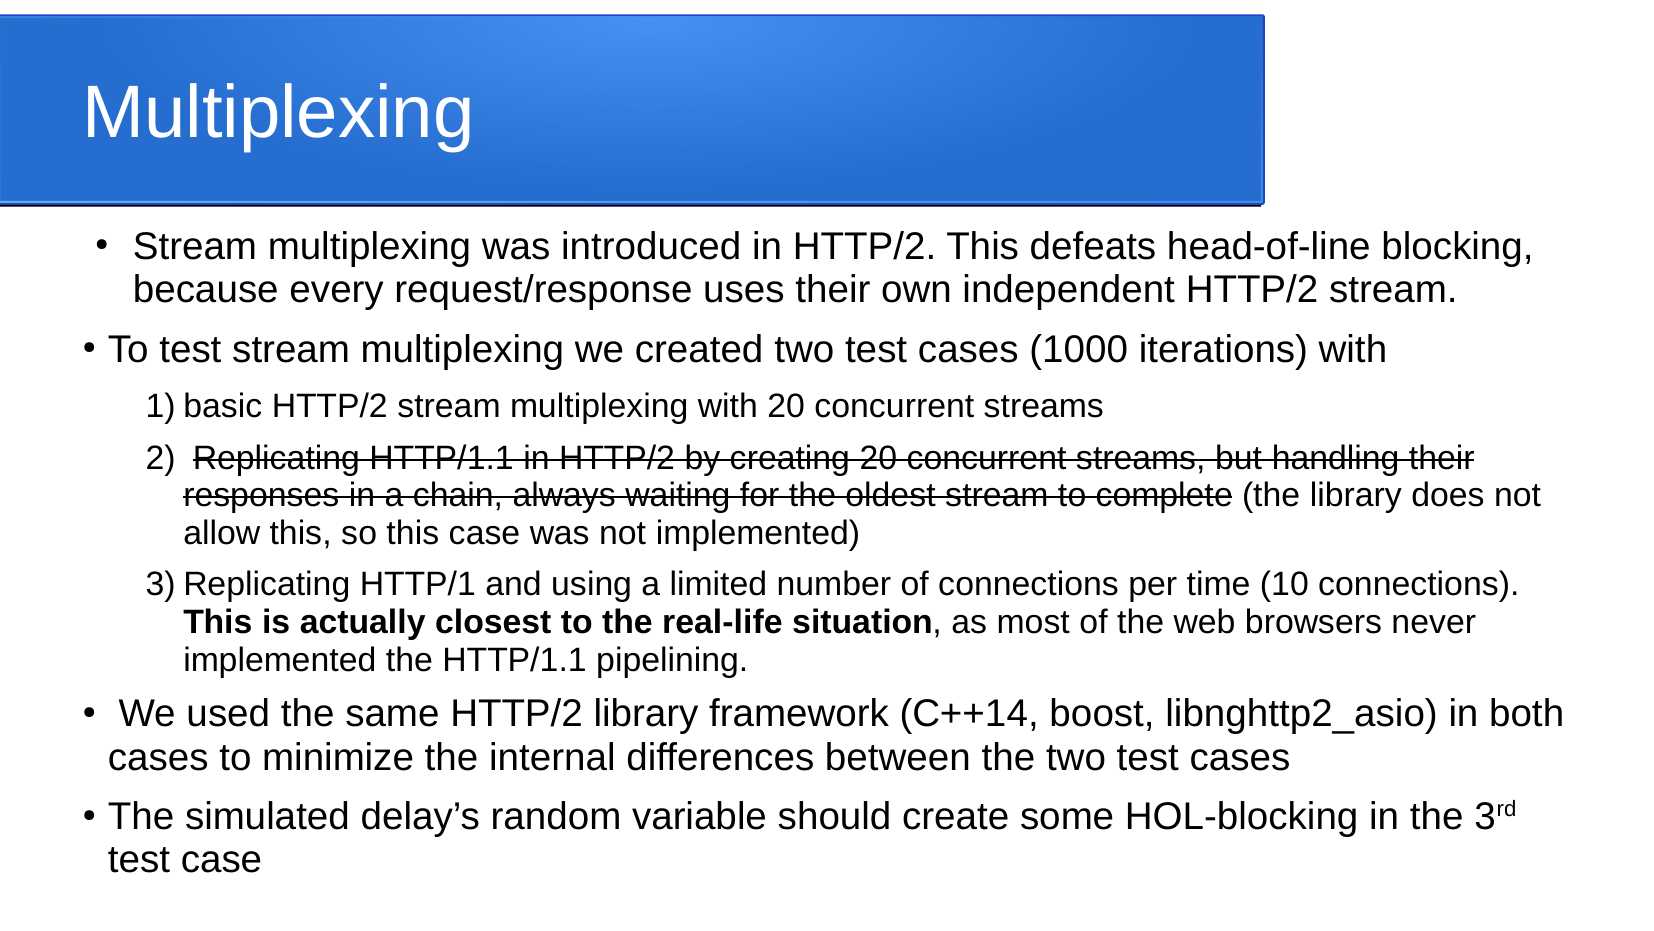

# Multiplexing
Stream multiplexing was introduced in HTTP/2. This defeats head-of-line blocking, because every request/response uses their own independent HTTP/2 stream.
To test stream multiplexing we created two test cases (1000 iterations) with
basic HTTP/2 stream multiplexing with 20 concurrent streams
 Replicating HTTP/1.1 in HTTP/2 by creating 20 concurrent streams, but handling their responses in a chain, always waiting for the oldest stream to complete (the library does not allow this, so this case was not implemented)
Replicating HTTP/1 and using a limited number of connections per time (10 connections). This is actually closest to the real-life situation, as most of the web browsers never implemented the HTTP/1.1 pipelining.
 We used the same HTTP/2 library framework (C++14, boost, libnghttp2_asio) in both cases to minimize the internal differences between the two test cases
The simulated delay’s random variable should create some HOL-blocking in the 3rd test case